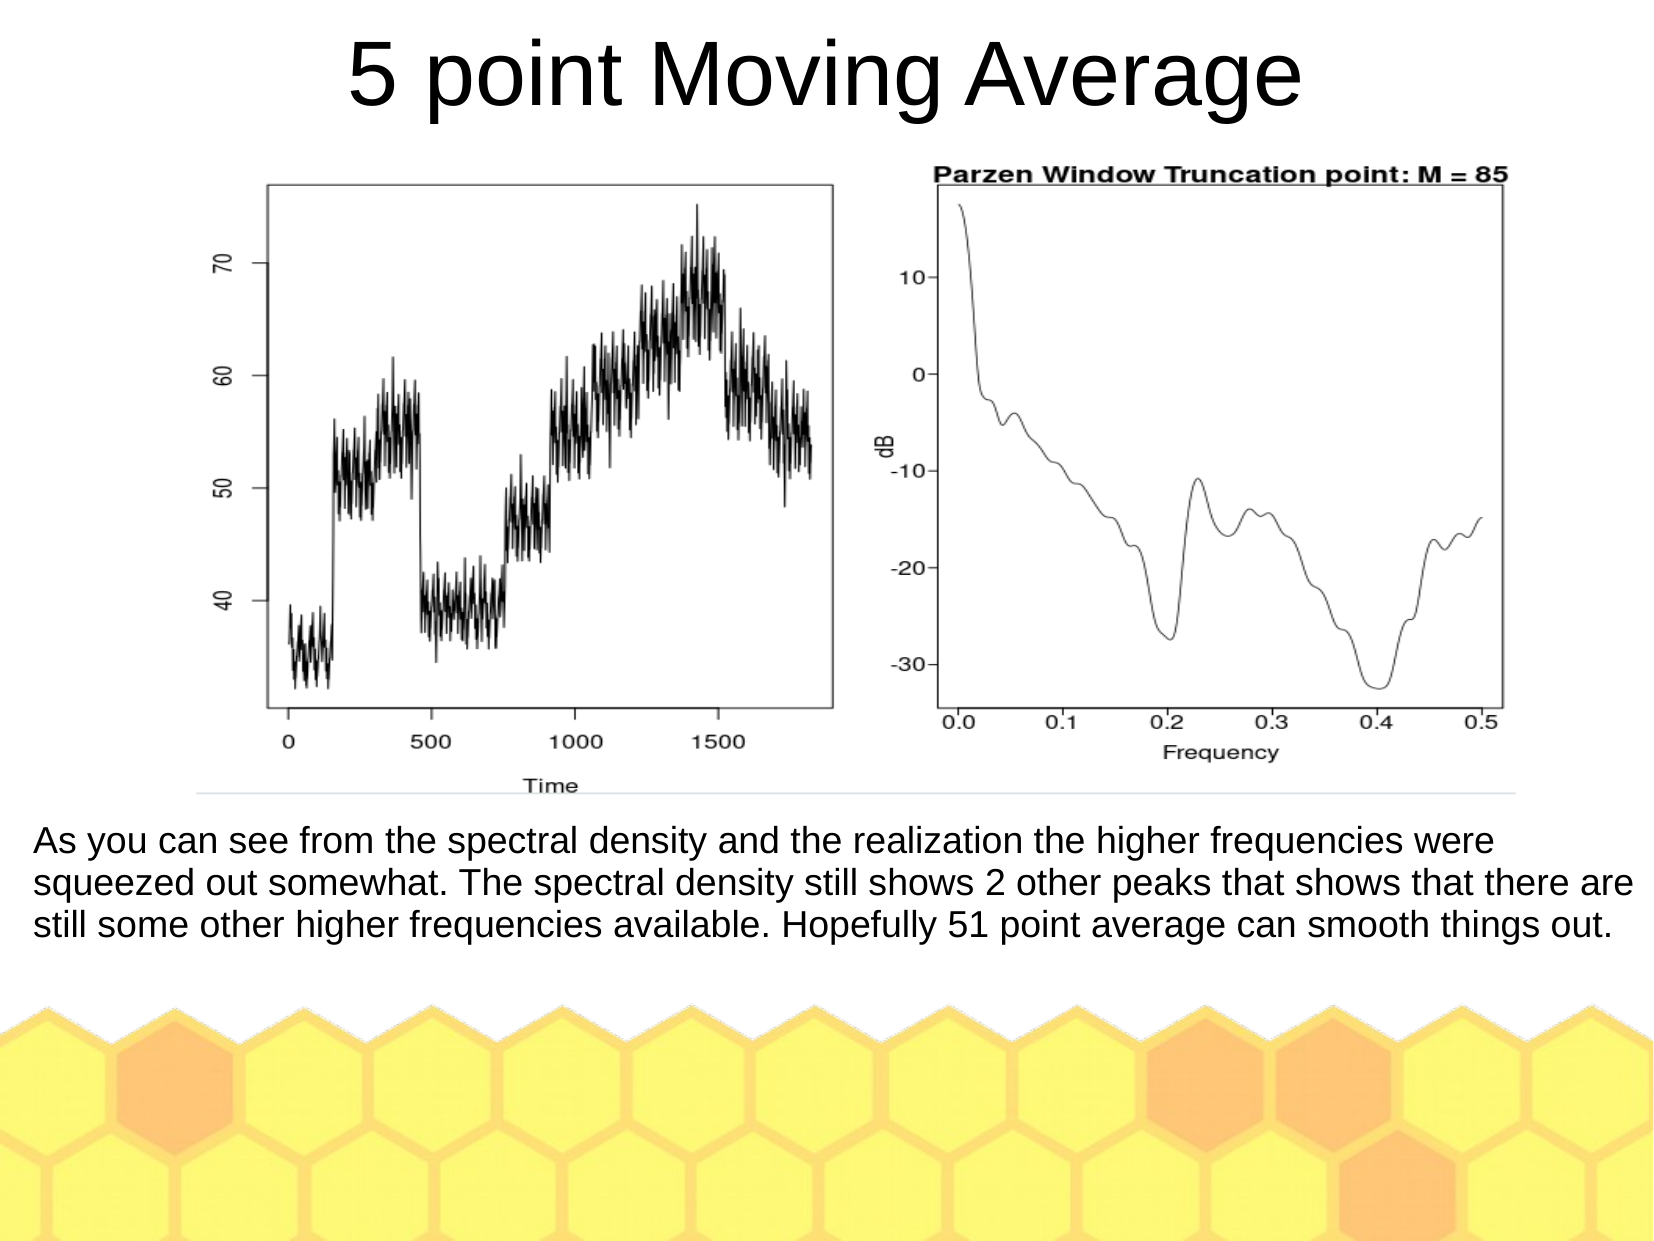

# 5 point Moving Average
As you can see from the spectral density and the realization the higher frequencies were squeezed out somewhat. The spectral density still shows 2 other peaks that shows that there are still some other higher frequencies available. Hopefully 51 point average can smooth things out.